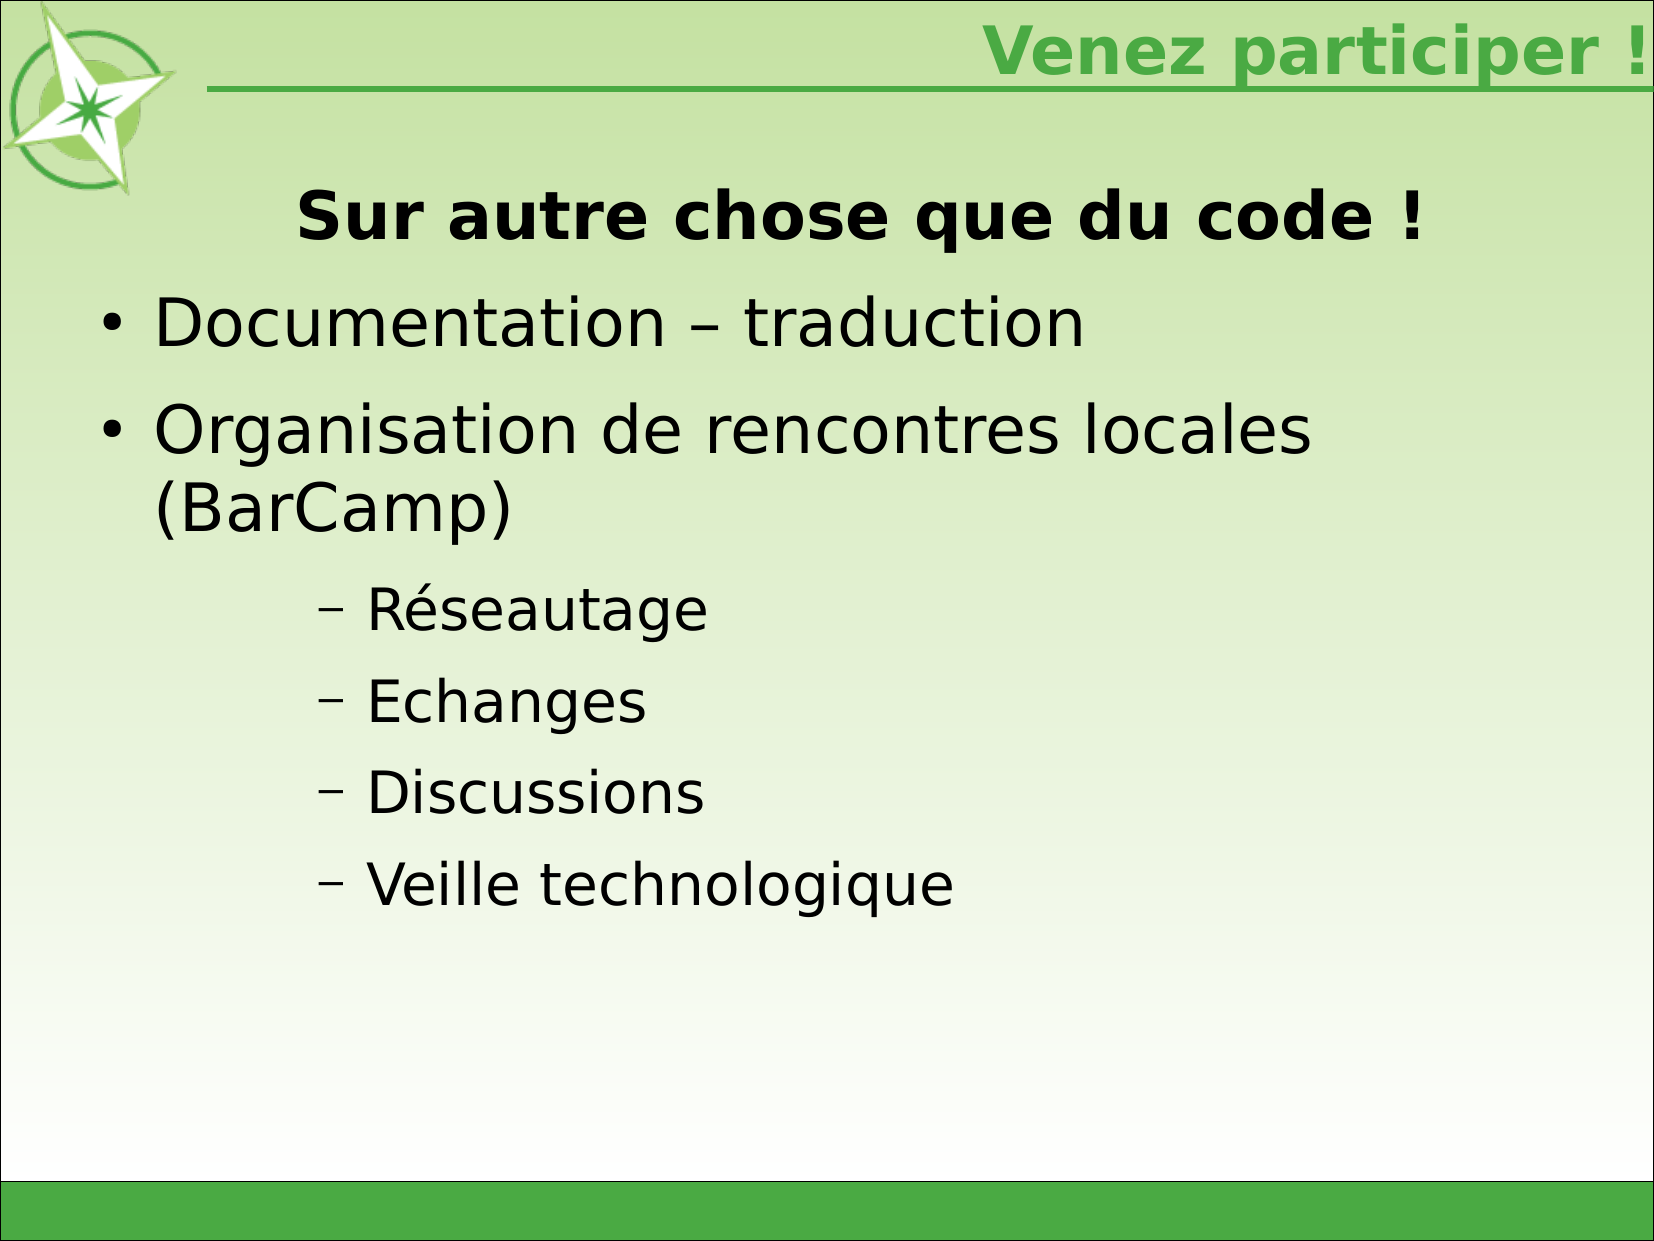

# Venez participer !
Sur autre chose que du code !
Documentation – traduction
Organisation de rencontres locales (BarCamp)
Réseautage
Echanges
Discussions
Veille technologique